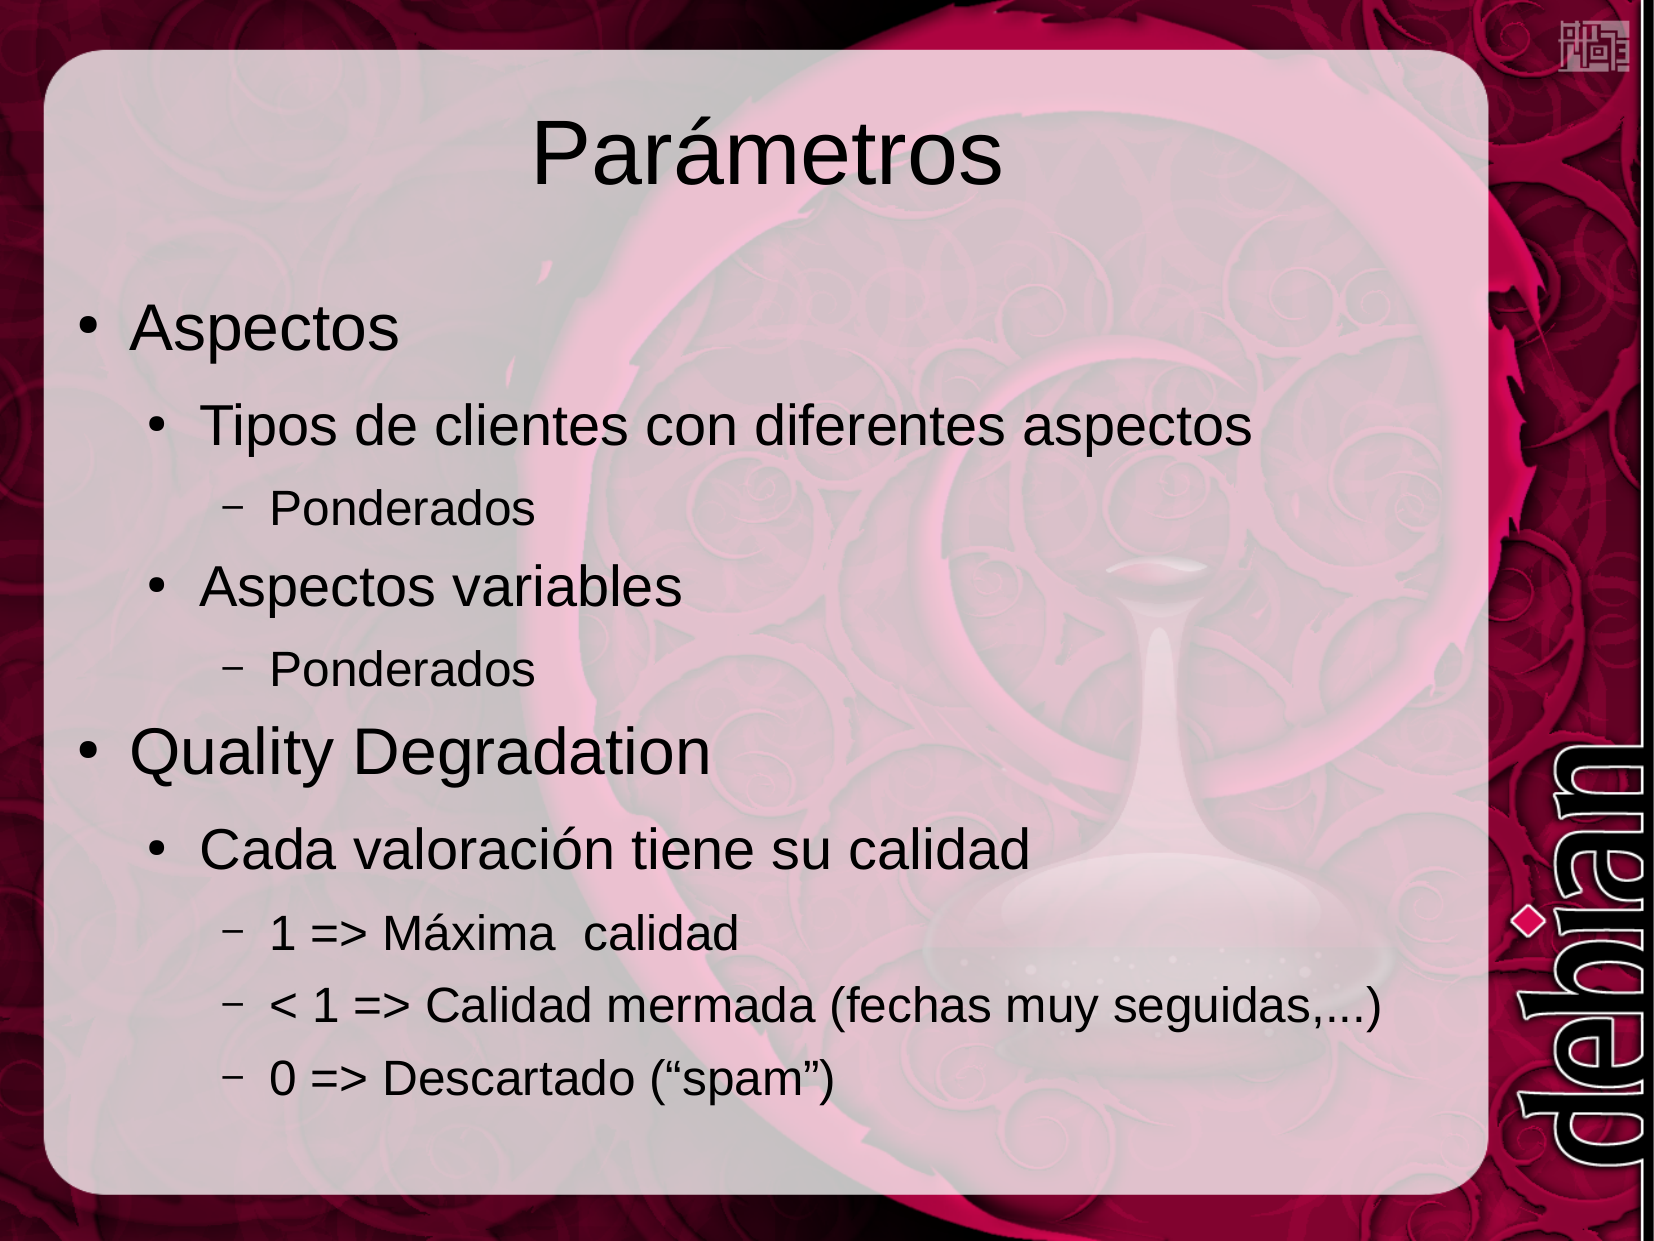

# Parámetros
Aspectos
Tipos de clientes con diferentes aspectos
Ponderados
Aspectos variables
Ponderados
Quality Degradation
Cada valoración tiene su calidad
1 => Máxima calidad
< 1 => Calidad mermada (fechas muy seguidas,...)
0 => Descartado (“spam”)